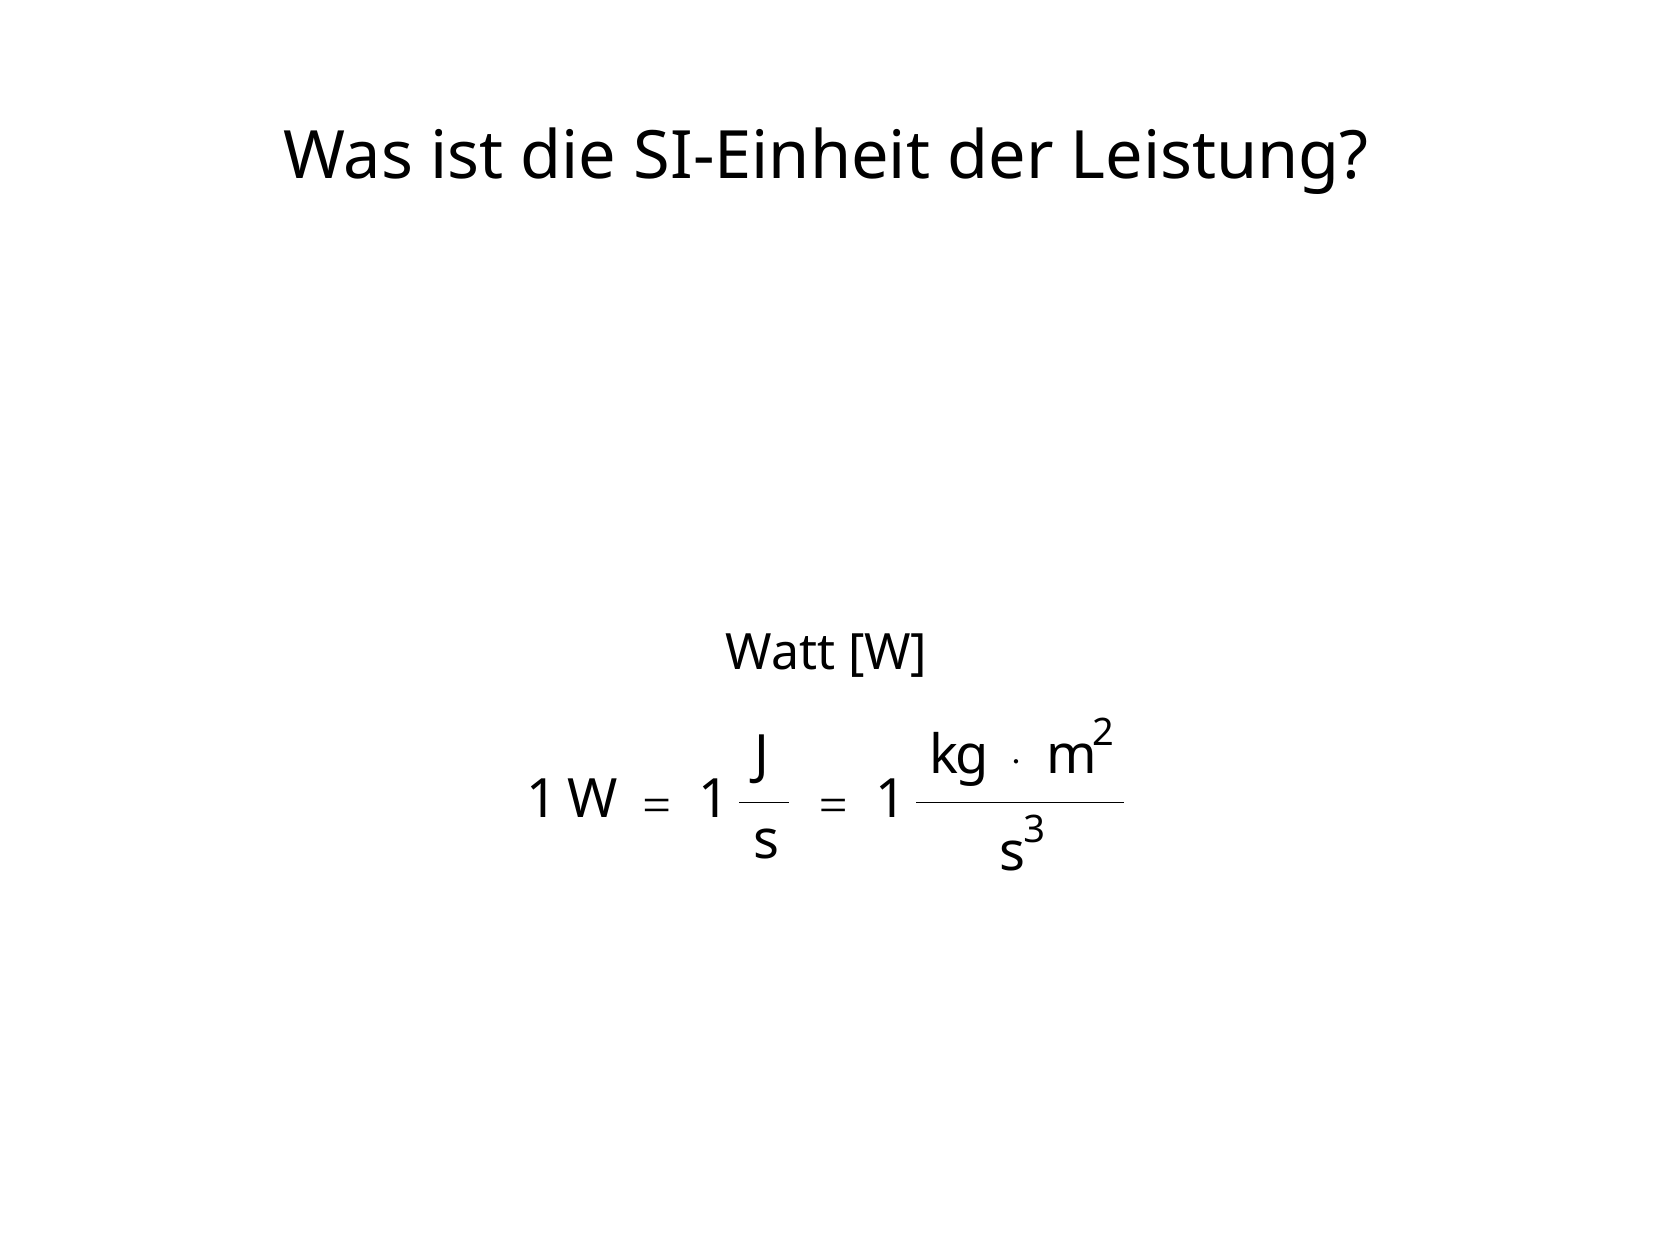

# Was ist die SI-Einheit der Leistung?
Watt [W]